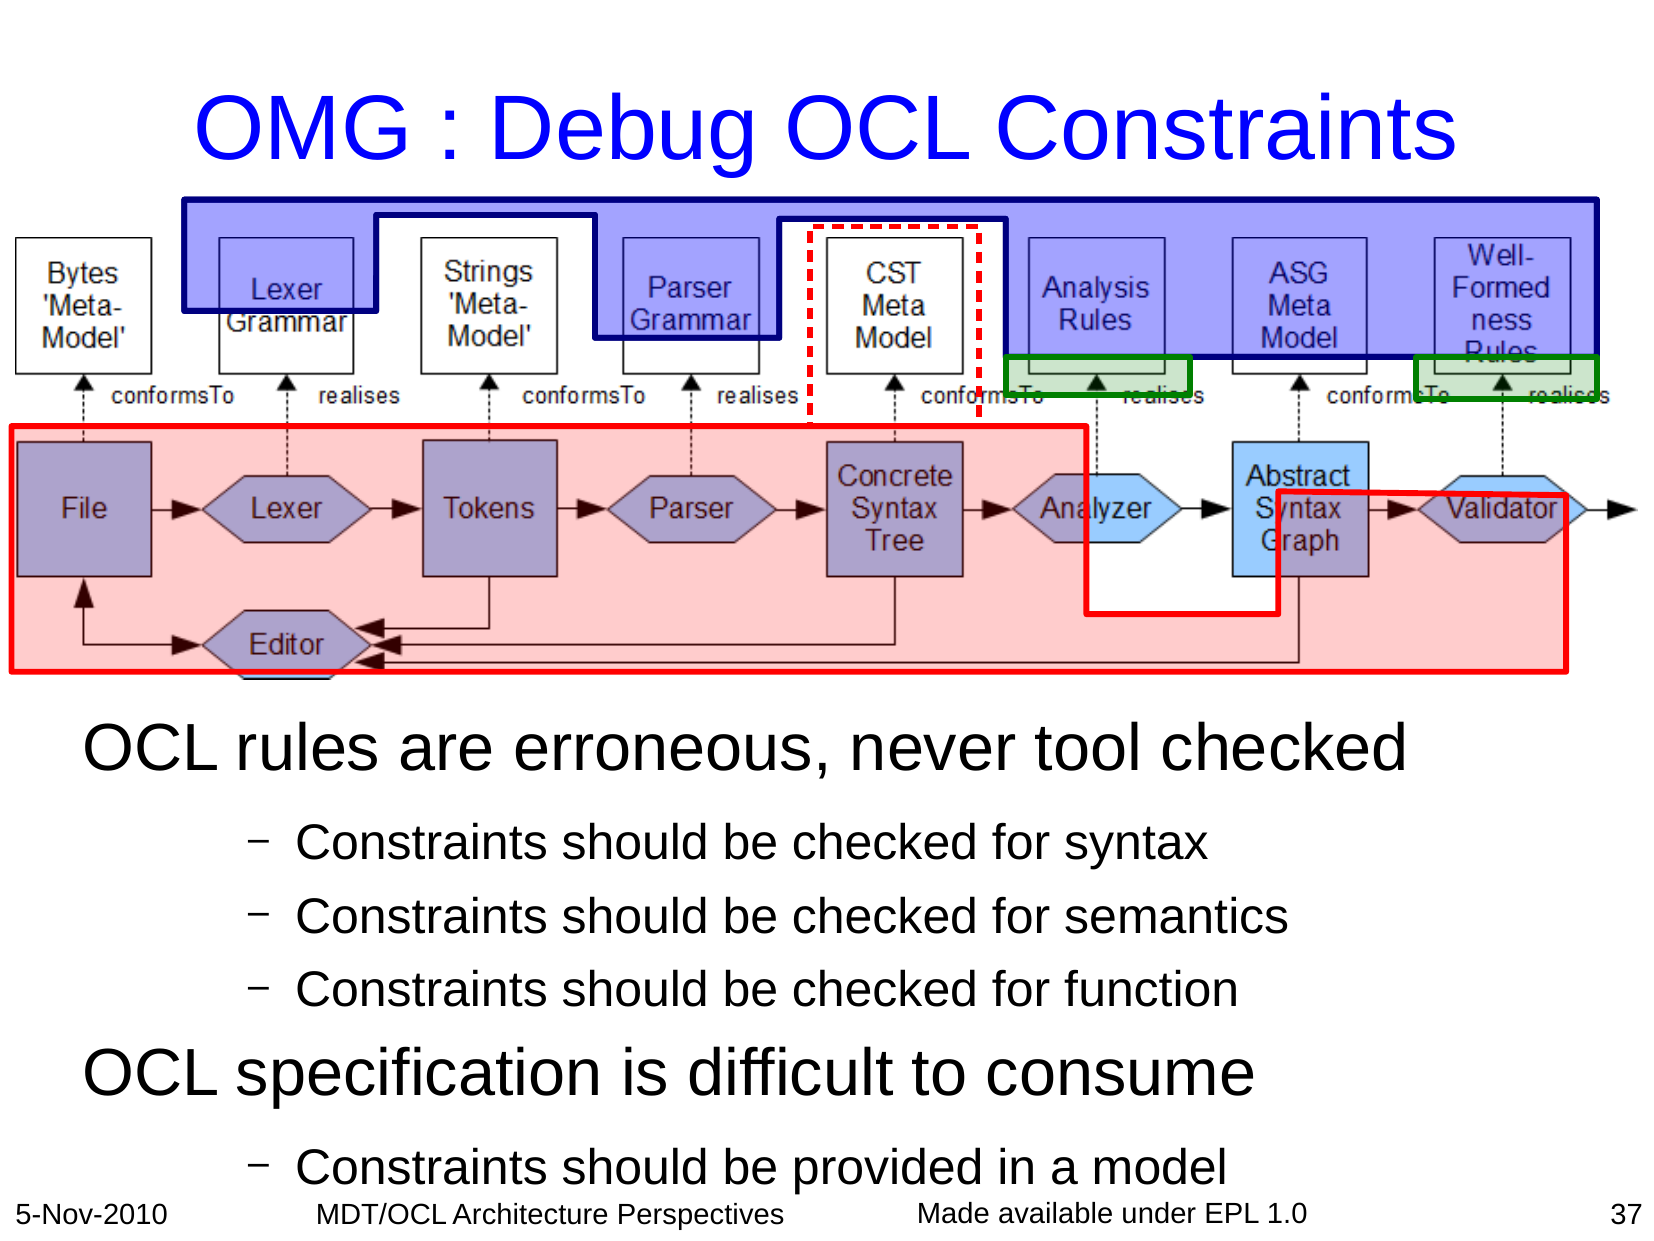

# OMG : Debug OCL Constraints
OCL rules are erroneous, never tool checked
Constraints should be checked for syntax
Constraints should be checked for semantics
Constraints should be checked for function
OCL specification is difficult to consume
Constraints should be provided in a model
5-Nov-2010
MDT/OCL Architecture Perspectives
37